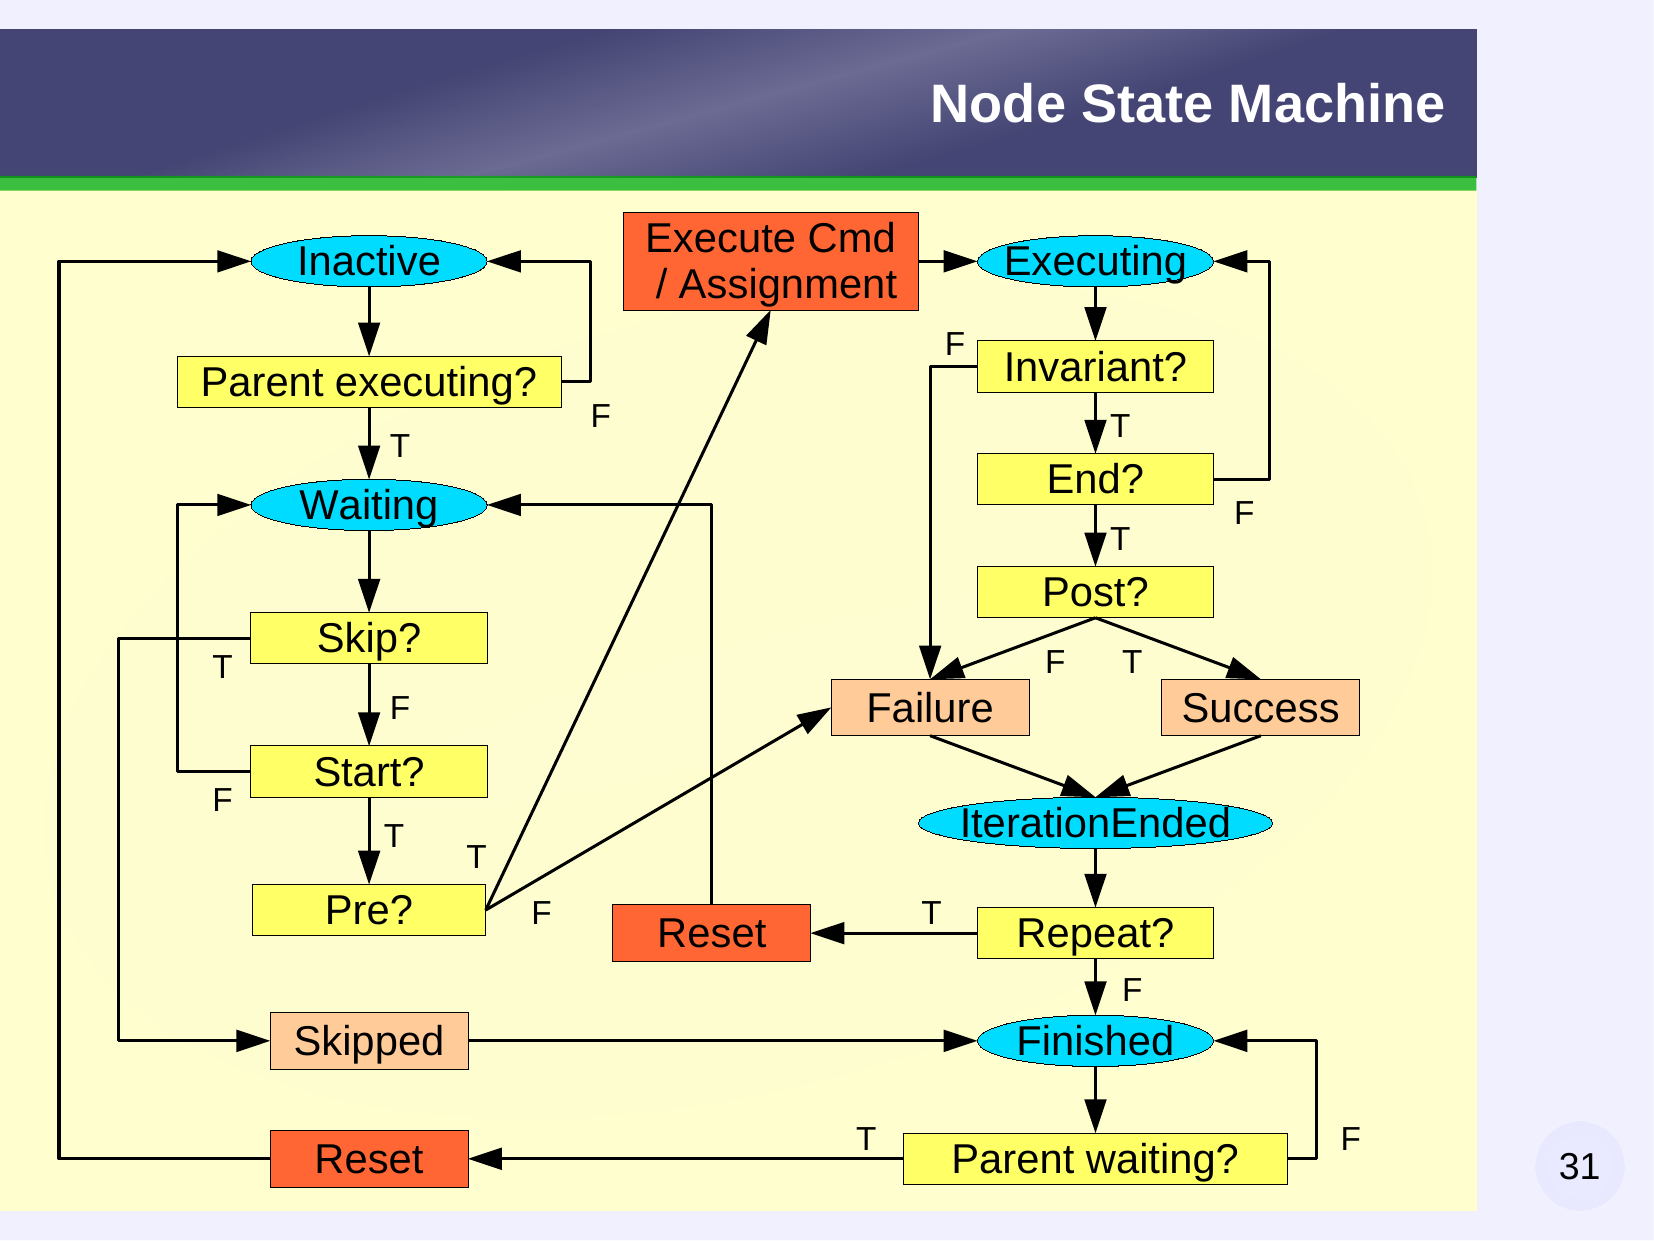

# Node State Machine
Execute Cmd
 / Assignment
Inactive
Executing
F
Invariant?
Parent executing?
F
T
T
End?
Waiting
F
T
Post?
Skip?
F
T
T
Failure
Success
F
Start?
F
IterationEnded
T
T
Pre?
F
T
Reset
Repeat?
F
Skipped
Finished
T
F
Reset
Parent waiting?